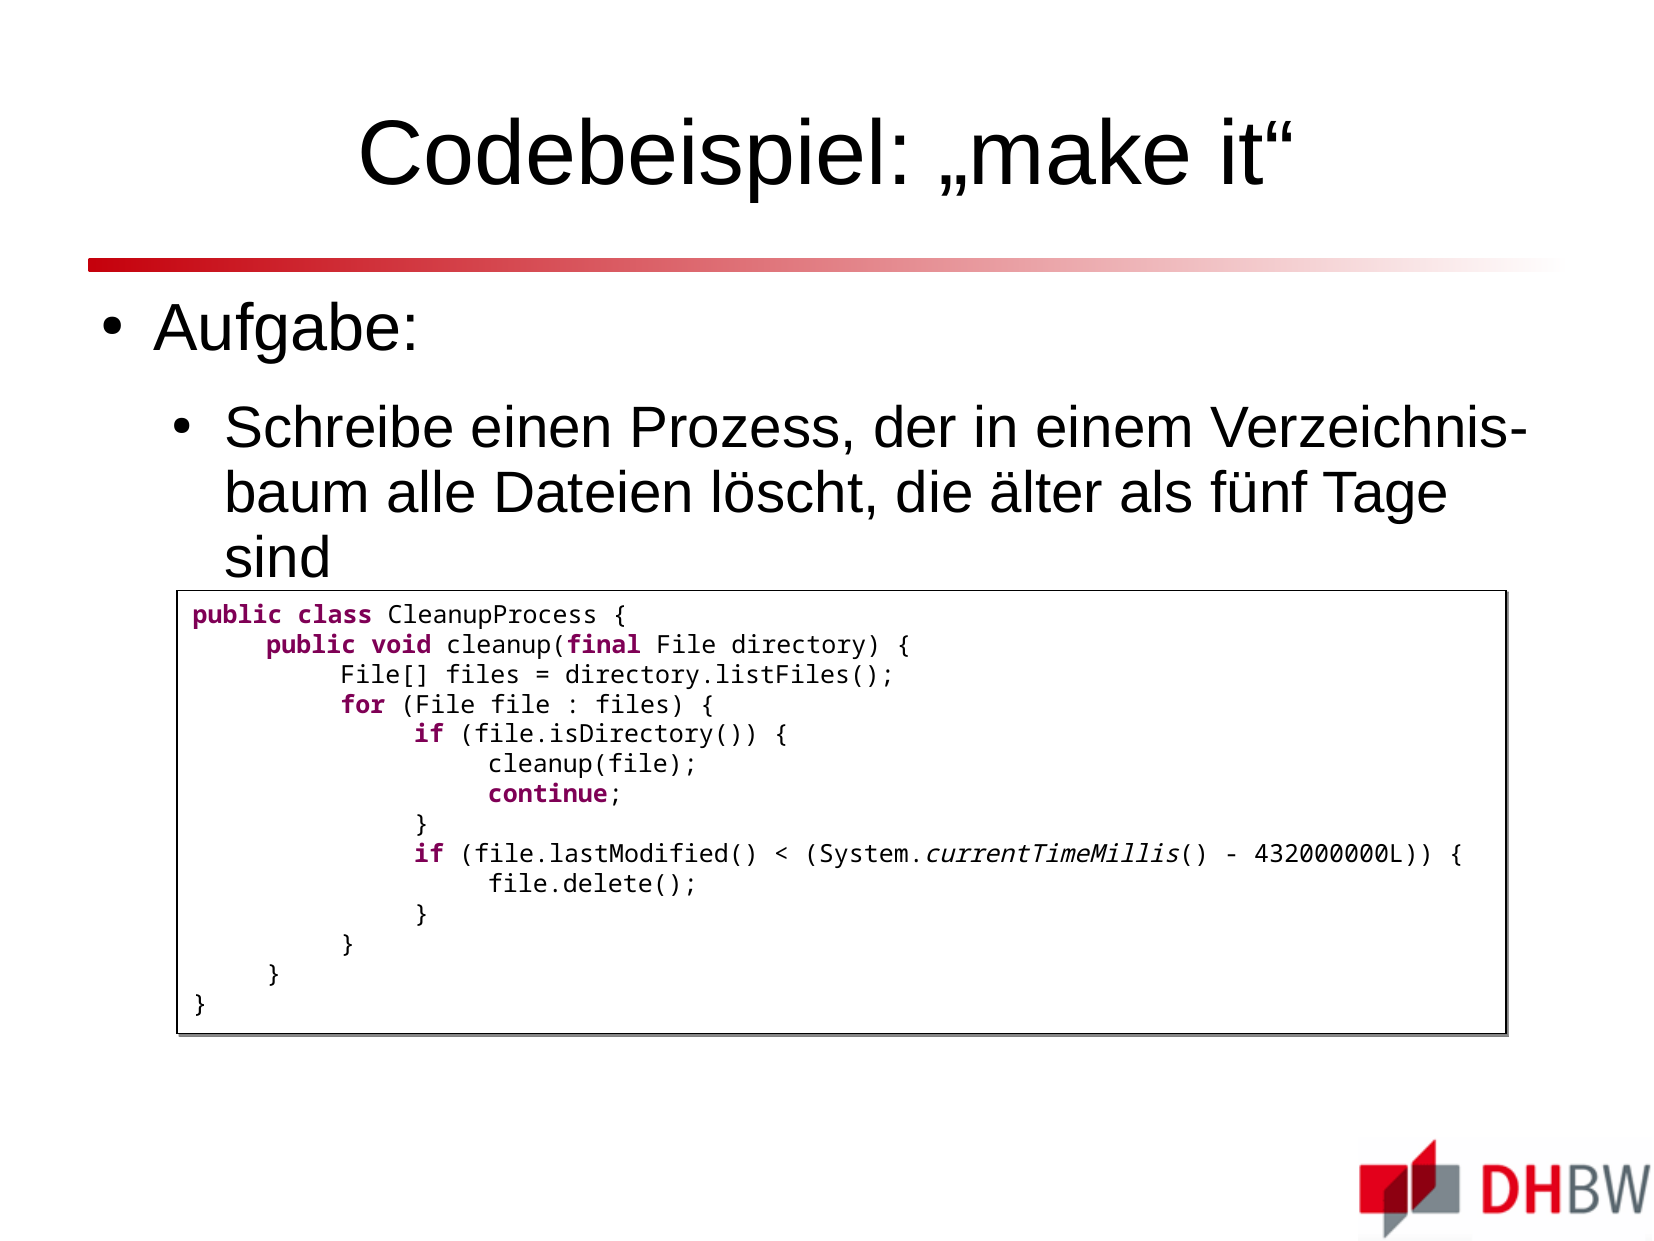

# Codebeispiel: „make it“
Aufgabe:
Schreibe einen Prozess, der in einem Verzeichnis-baum alle Dateien löscht, die älter als fünf Tage sind
public class CleanupProcess {
	public void cleanup(final File directory) {
		File[] files = directory.listFiles();
		for (File file : files) {
			if (file.isDirectory()) {
				cleanup(file);
				continue;
			}
			if (file.lastModified() < (System.currentTimeMillis() - 432000000L)) {
				file.delete();
			}
		}
	}
}